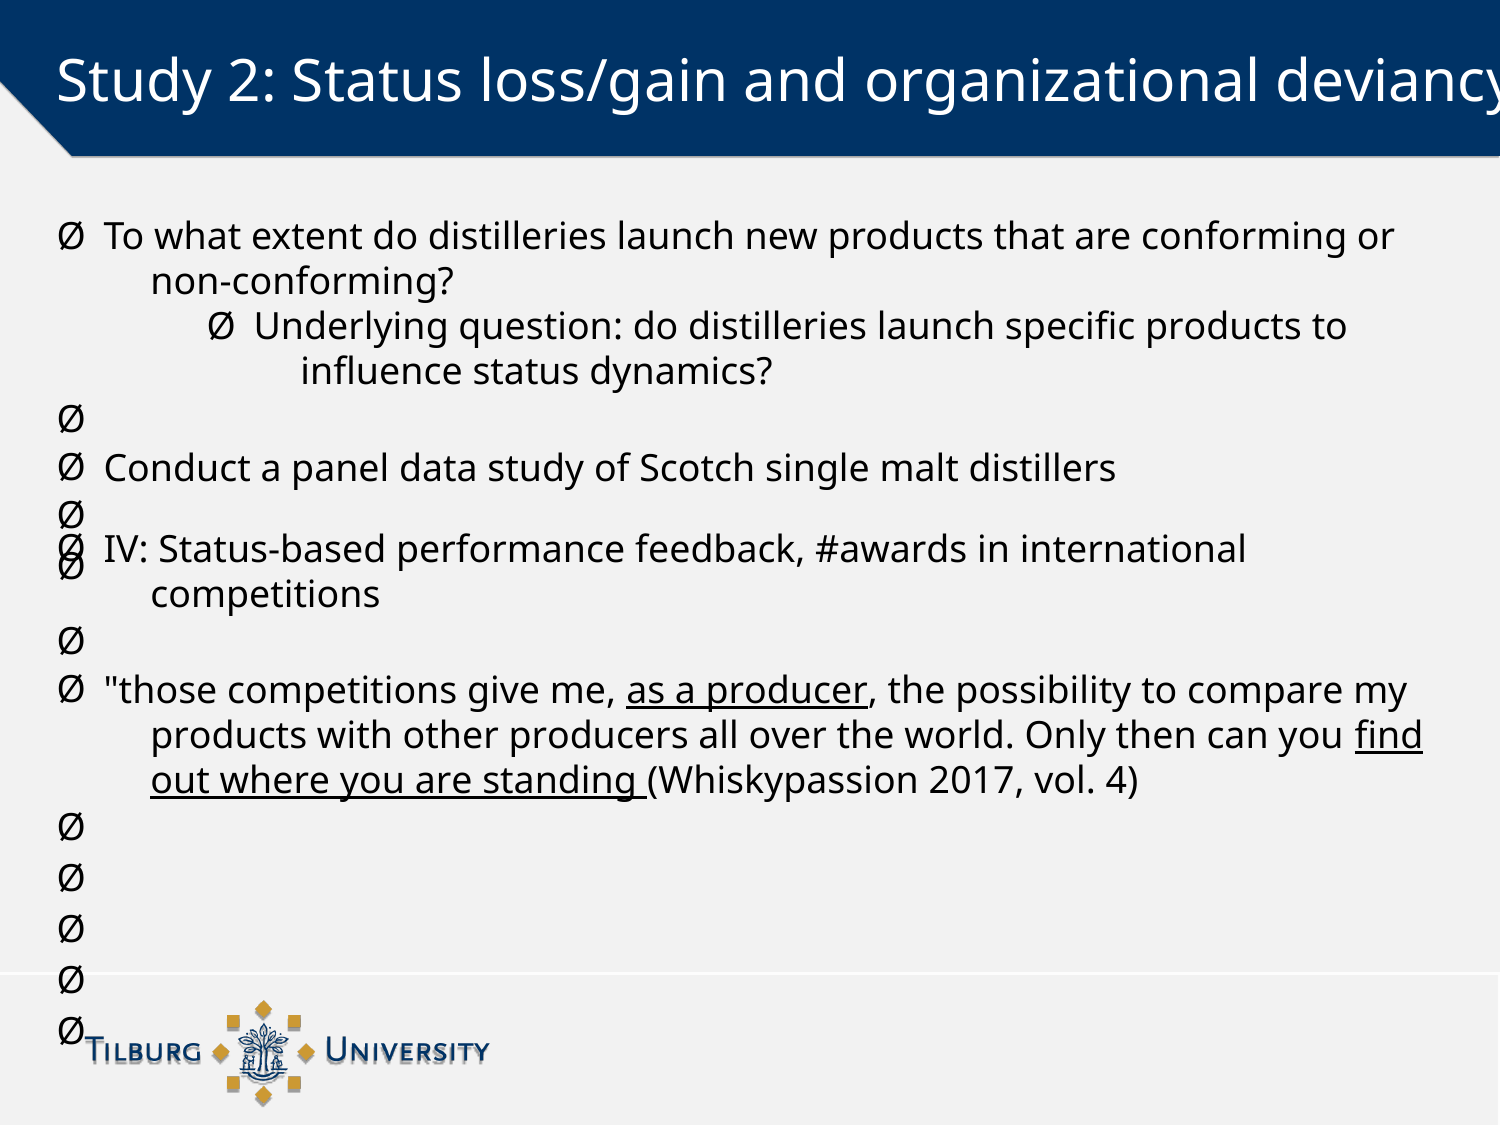

# Study 2: Status loss/gain and organizational deviancy
To what extent do distilleries launch new products that are conforming or non-conforming?
Underlying question: do distilleries launch specific products to influence status dynamics?
Conduct a panel data study of Scotch single malt distillers
IV: Status-based performance feedback, #awards in international competitions
"those competitions give me, as a producer, the possibility to compare my products with other producers all over the world. Only then can you find out where you are standing (Whiskypassion 2017, vol. 4)